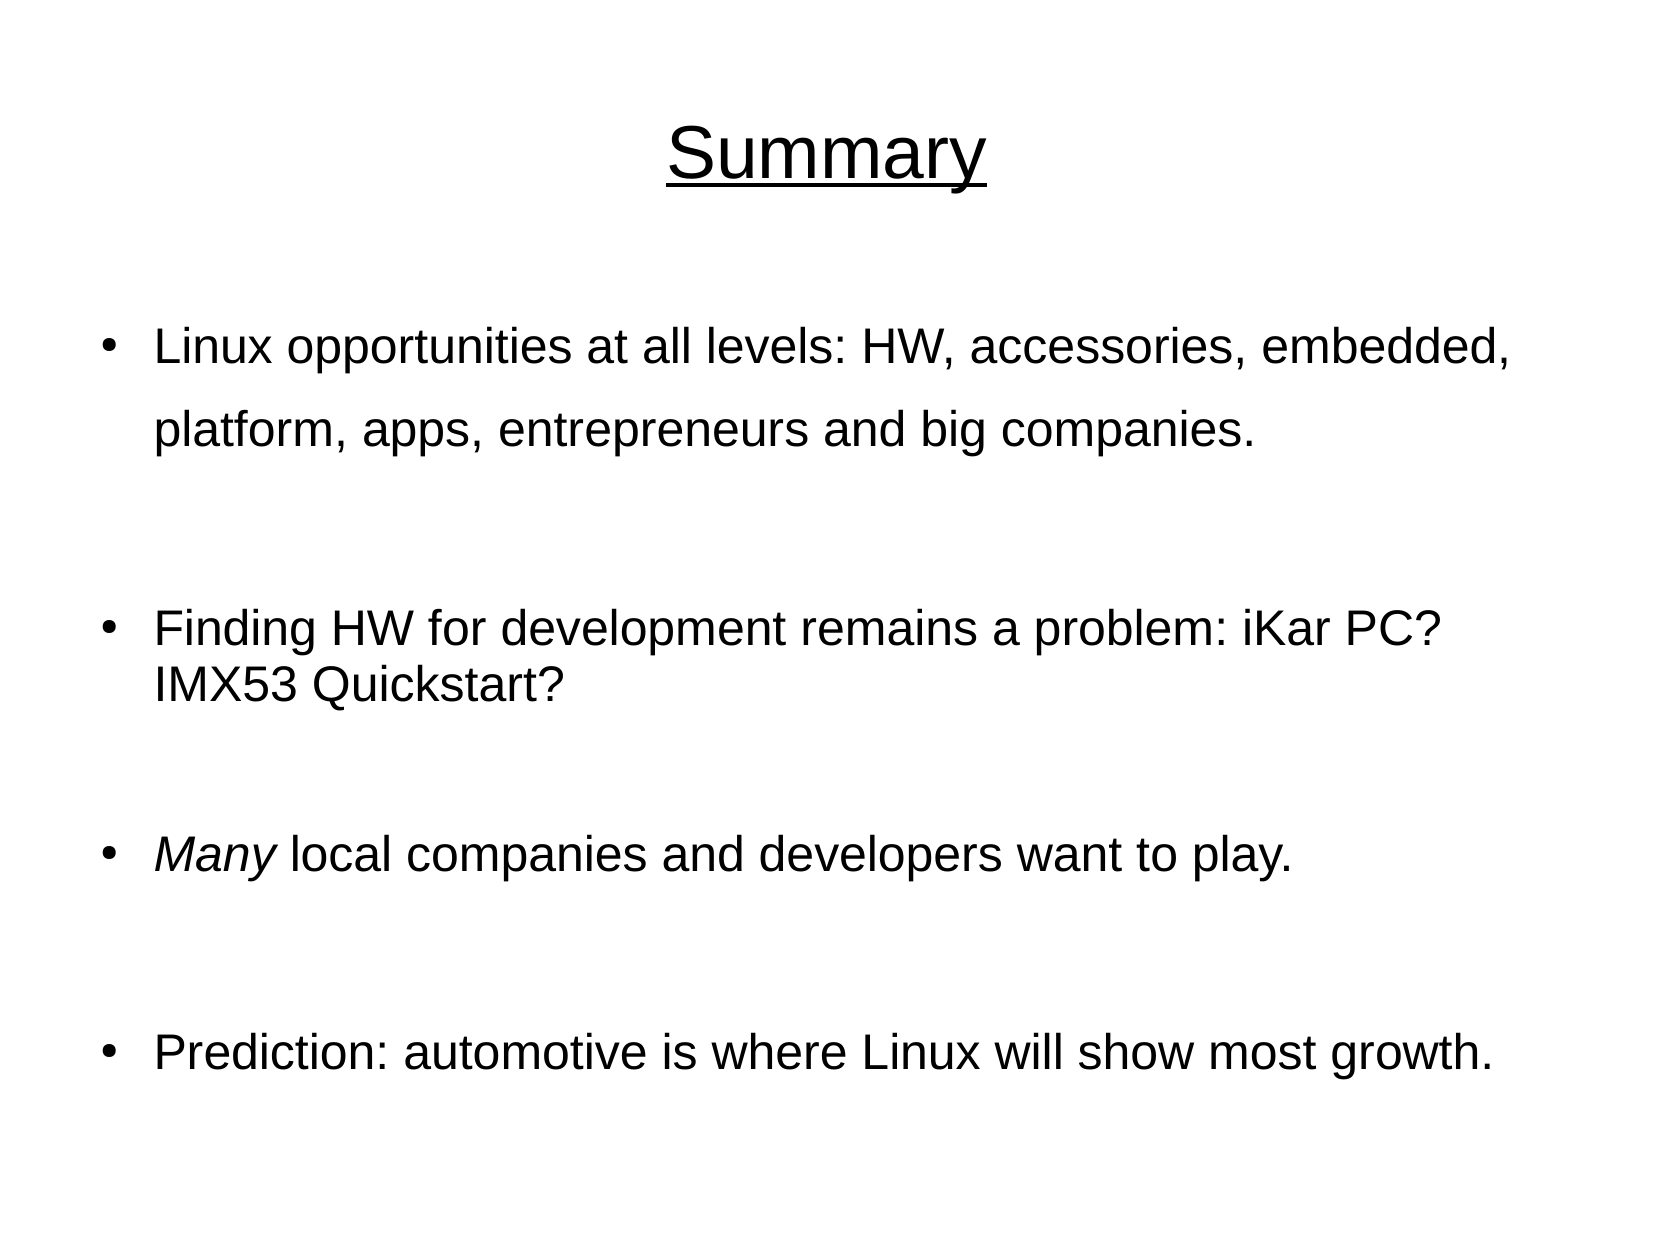

# Summary
Linux opportunities at all levels: HW, accessories, embedded, platform, apps, entrepreneurs and big companies.
Finding HW for development remains a problem: iKar PC? IMX53 Quickstart?
Many local companies and developers want to play.
Prediction: automotive is where Linux will show most growth.